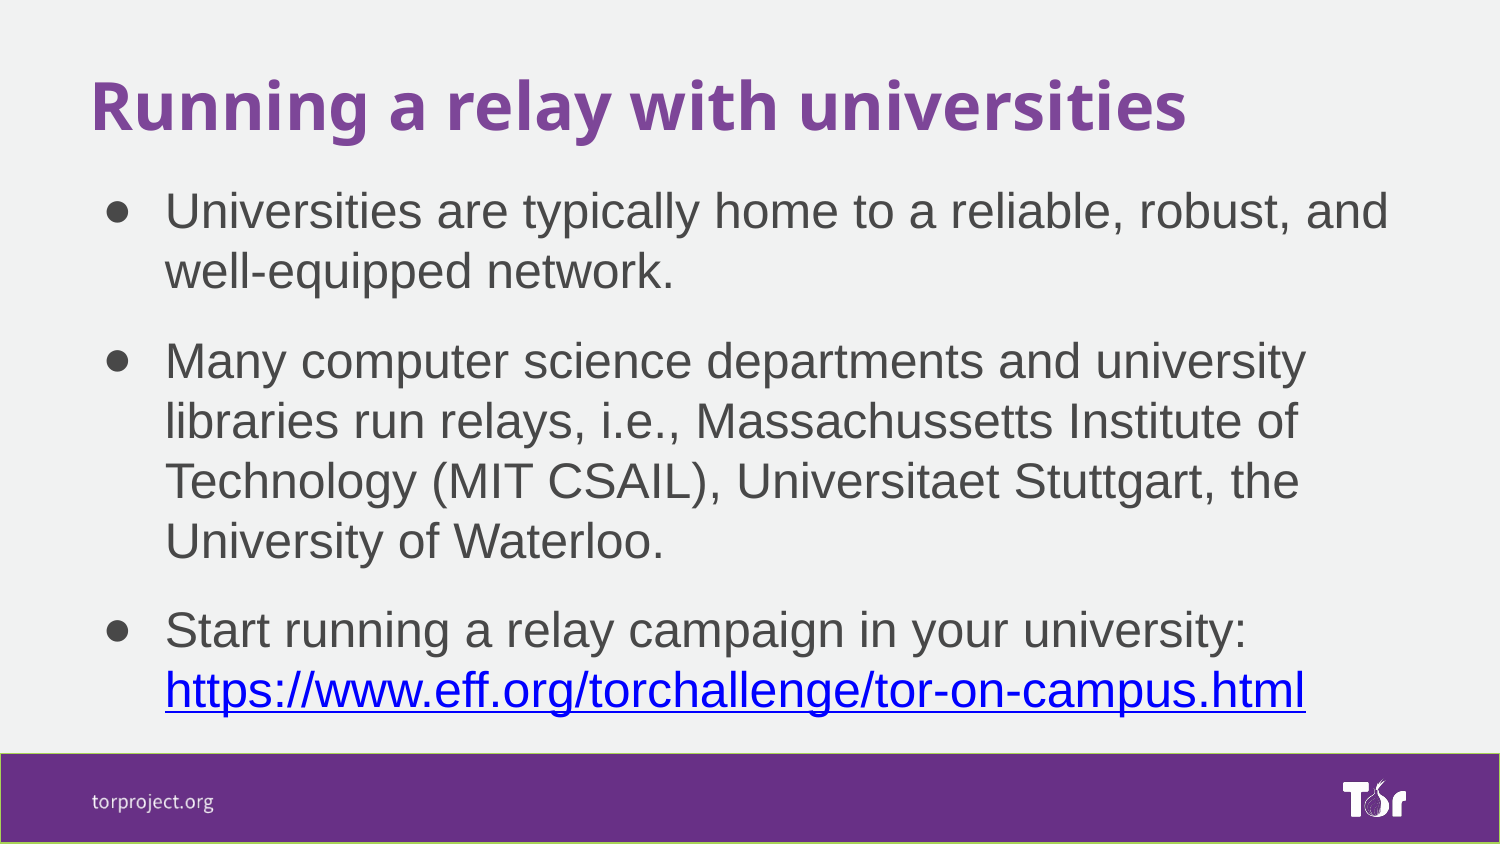

Running a relay with universities
Universities are typically home to a reliable, robust, and well-equipped network.
Many computer science departments and university libraries run relays, i.e., Massachussetts Institute of Technology (MIT CSAIL), Universitaet Stuttgart, the University of Waterloo.
Start running a relay campaign in your university: https://www.eff.org/torchallenge/tor-on-campus.html